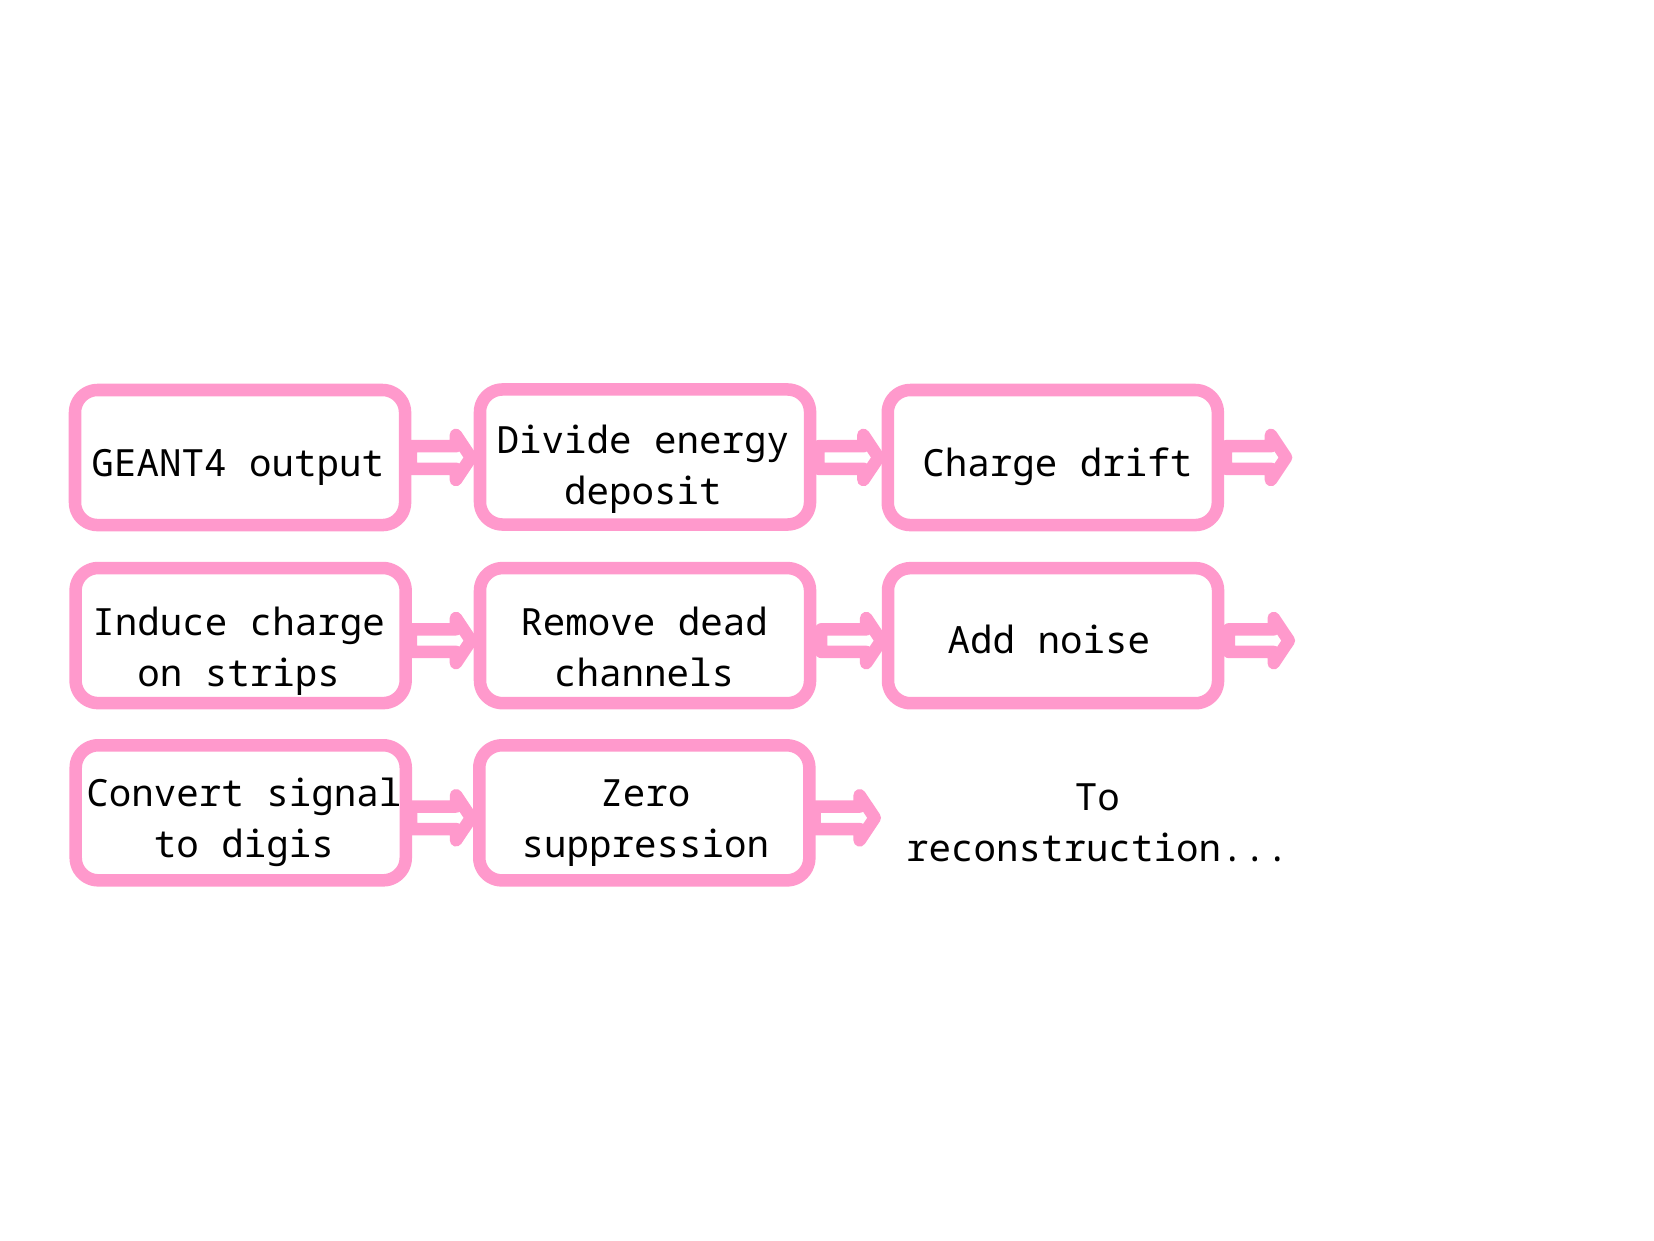

Divide energy deposit
Charge drift
GEANT4 output
Induce charge on strips
Remove dead channels
Add noise
Convert signal to digis
Zero suppression
To reconstruction...